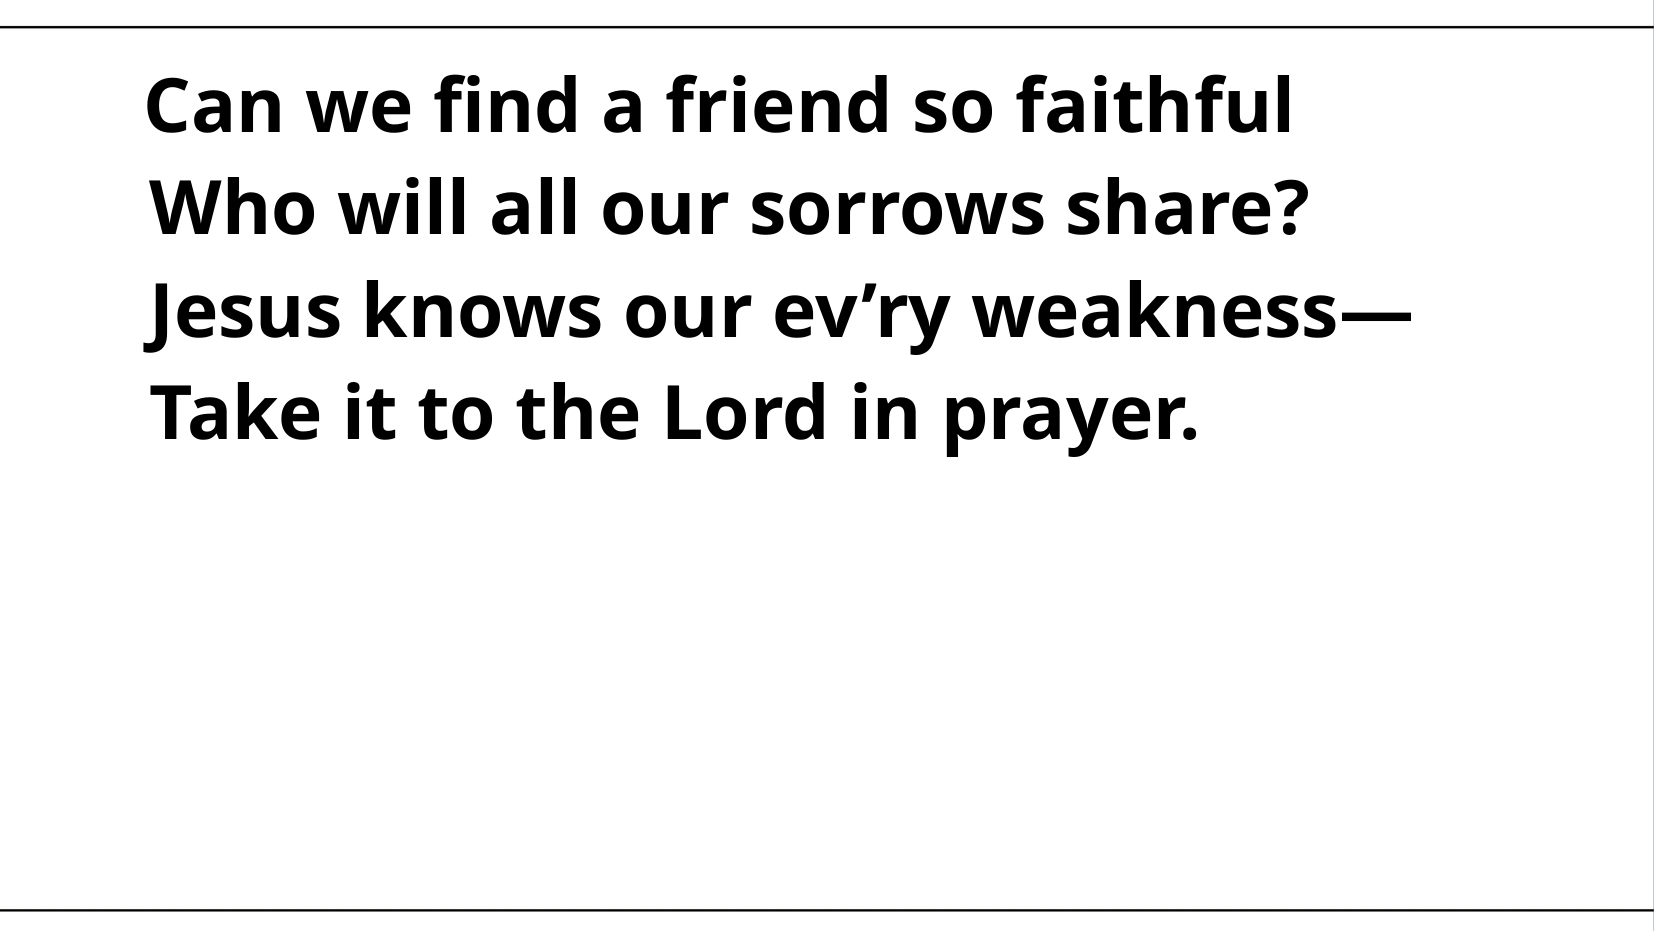

Can we find a friend so faithful
Who will all our sorrows share?
Jesus knows our ev’ry weakness—
Take it to the Lord in prayer.